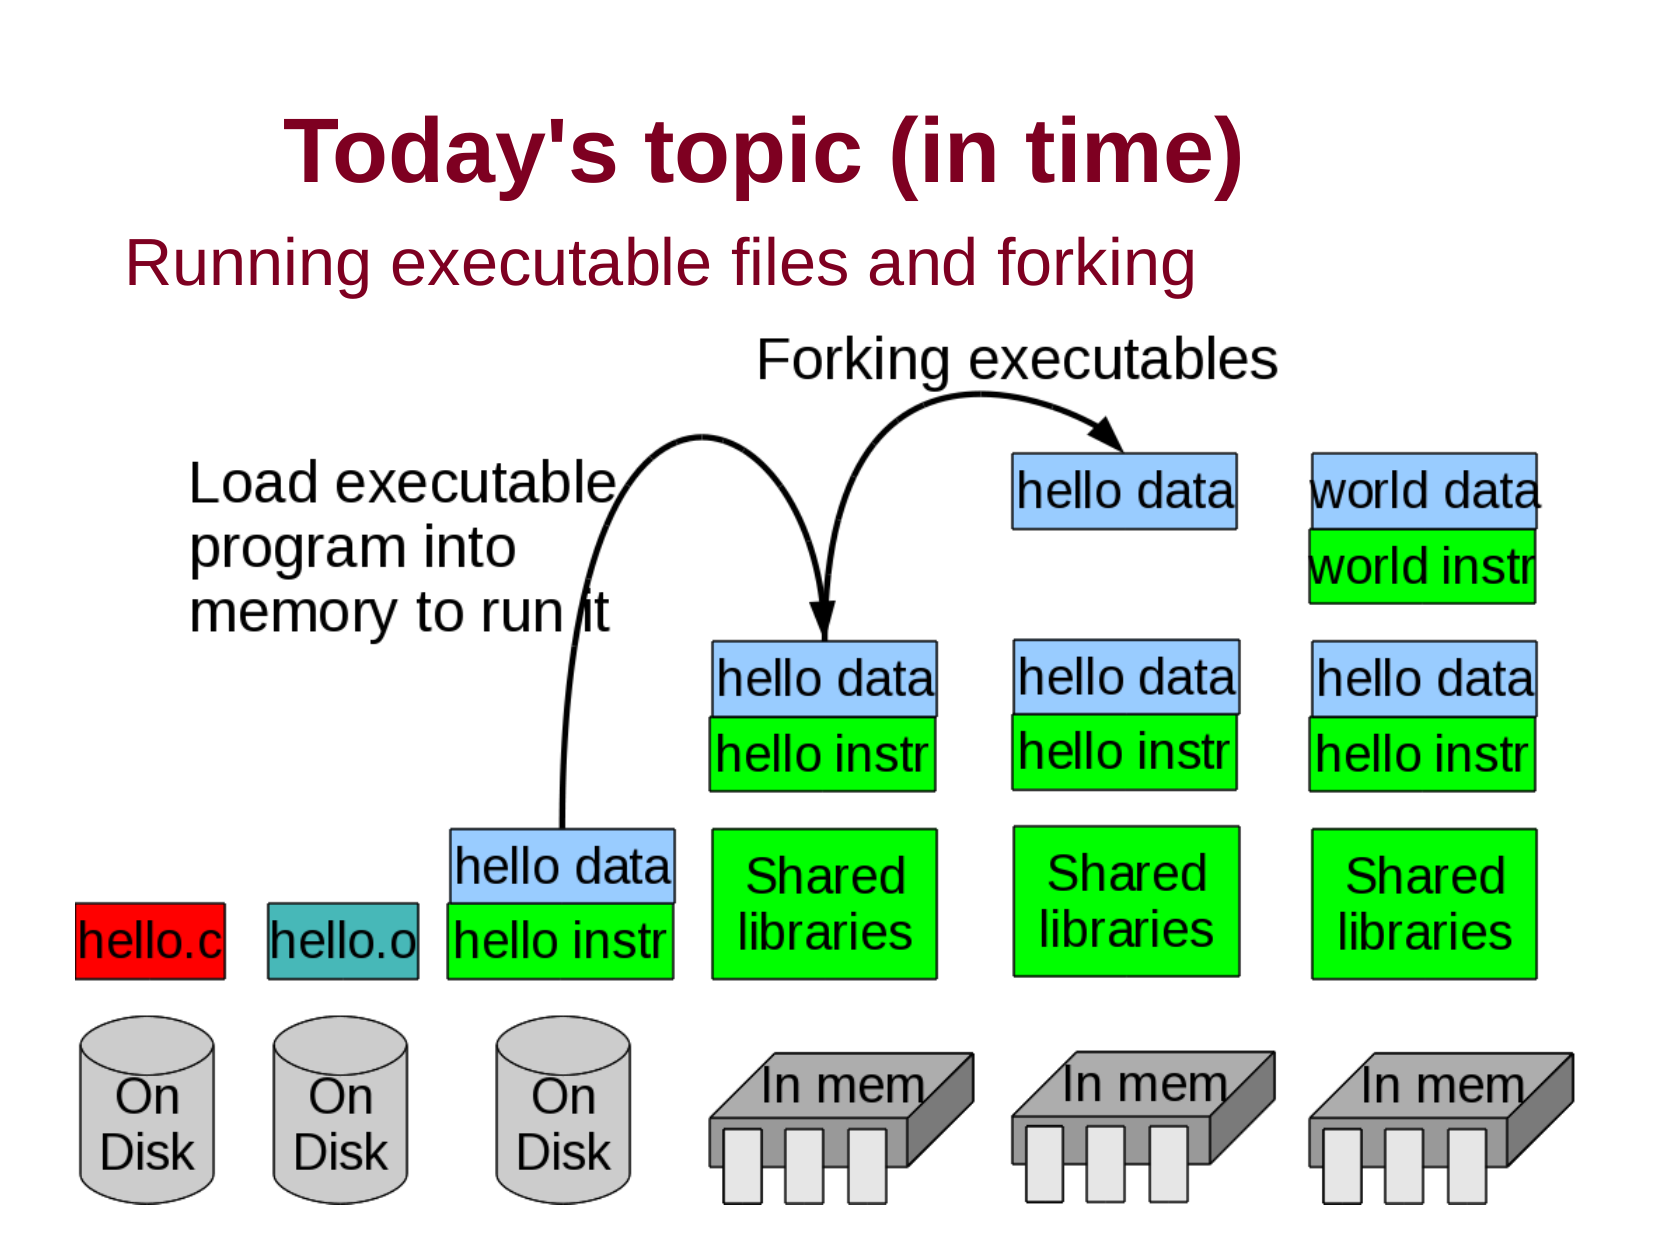

# Today's topic (in time)
Running executable files and forking